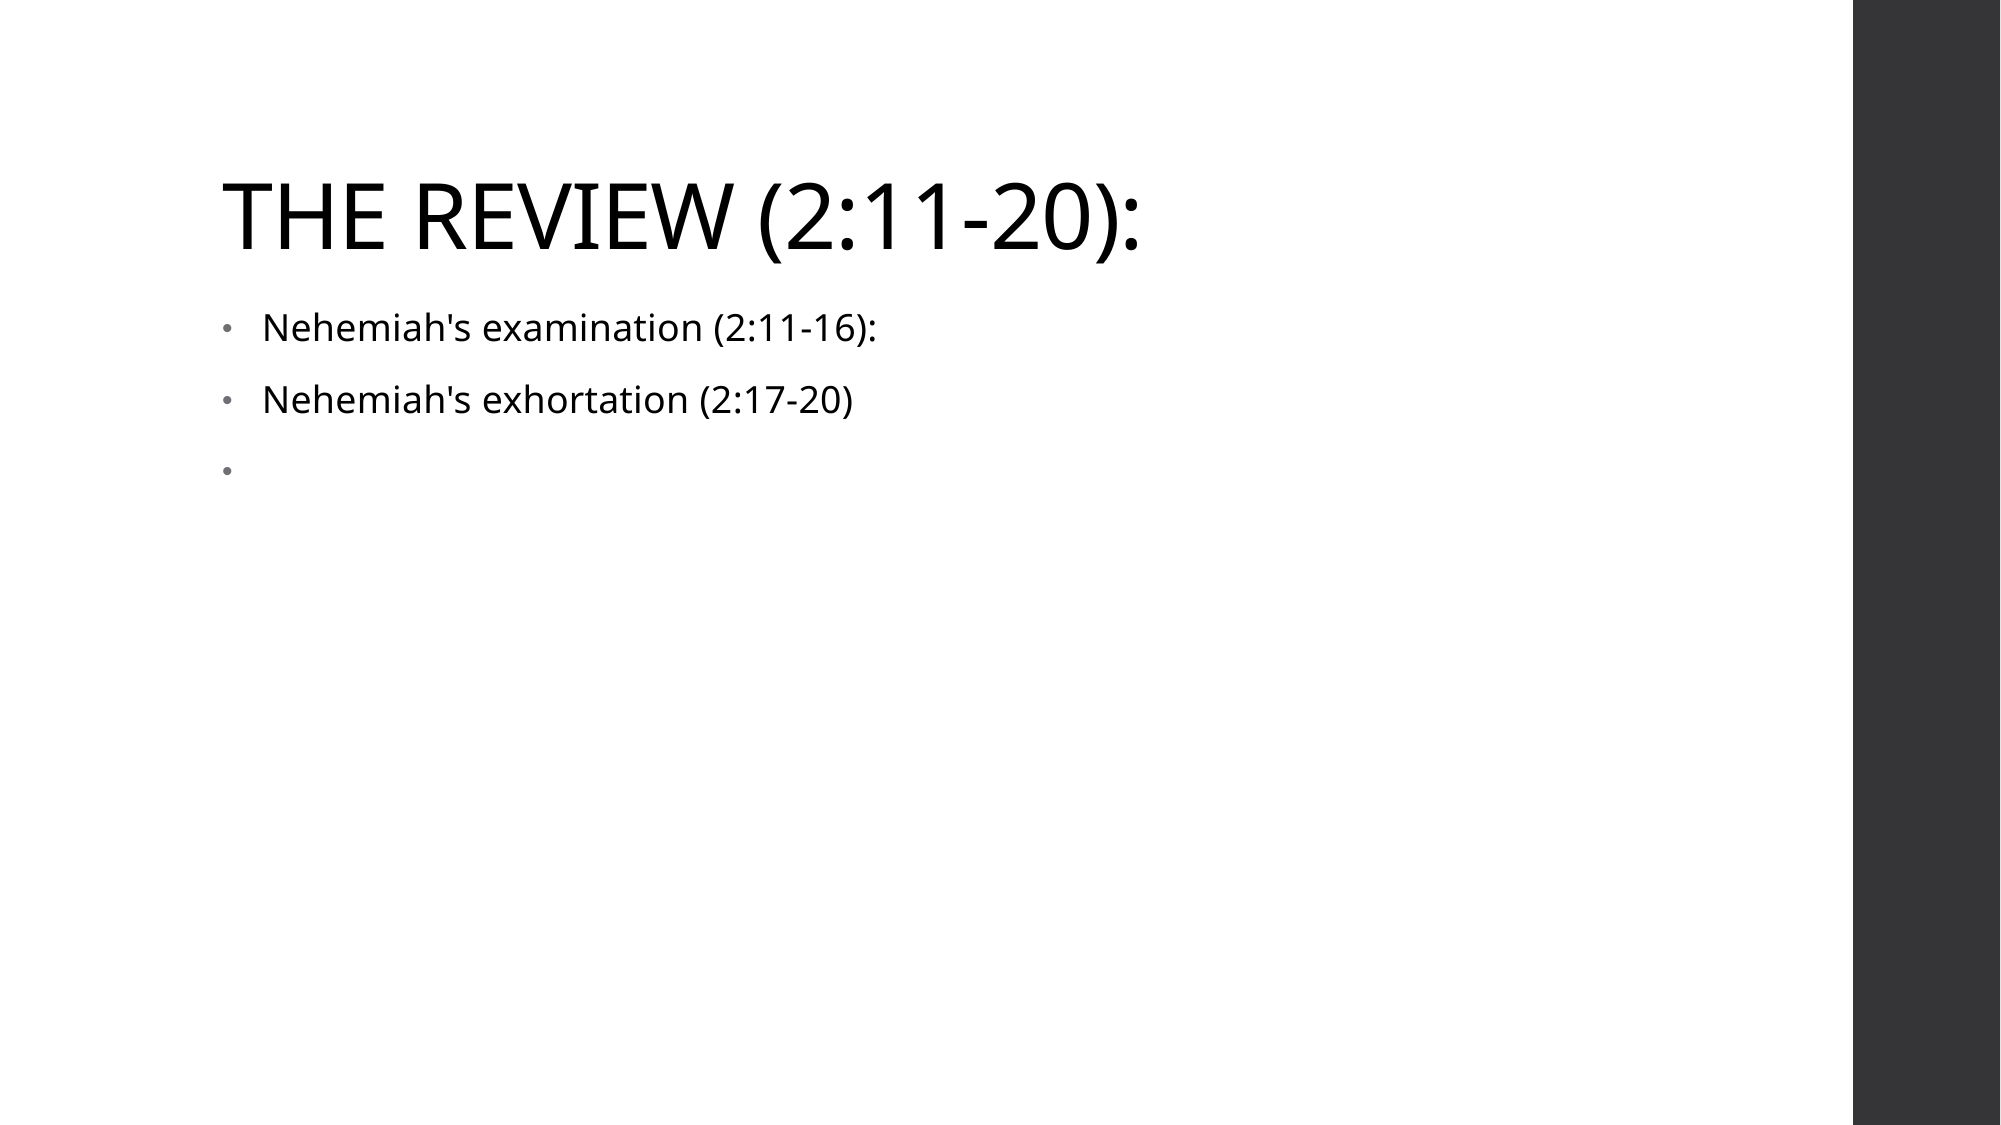

# THE REVIEW (2:11-20):
 Nehemiah's examination (2:11-16):
 Nehemiah's exhortation (2:17-20)